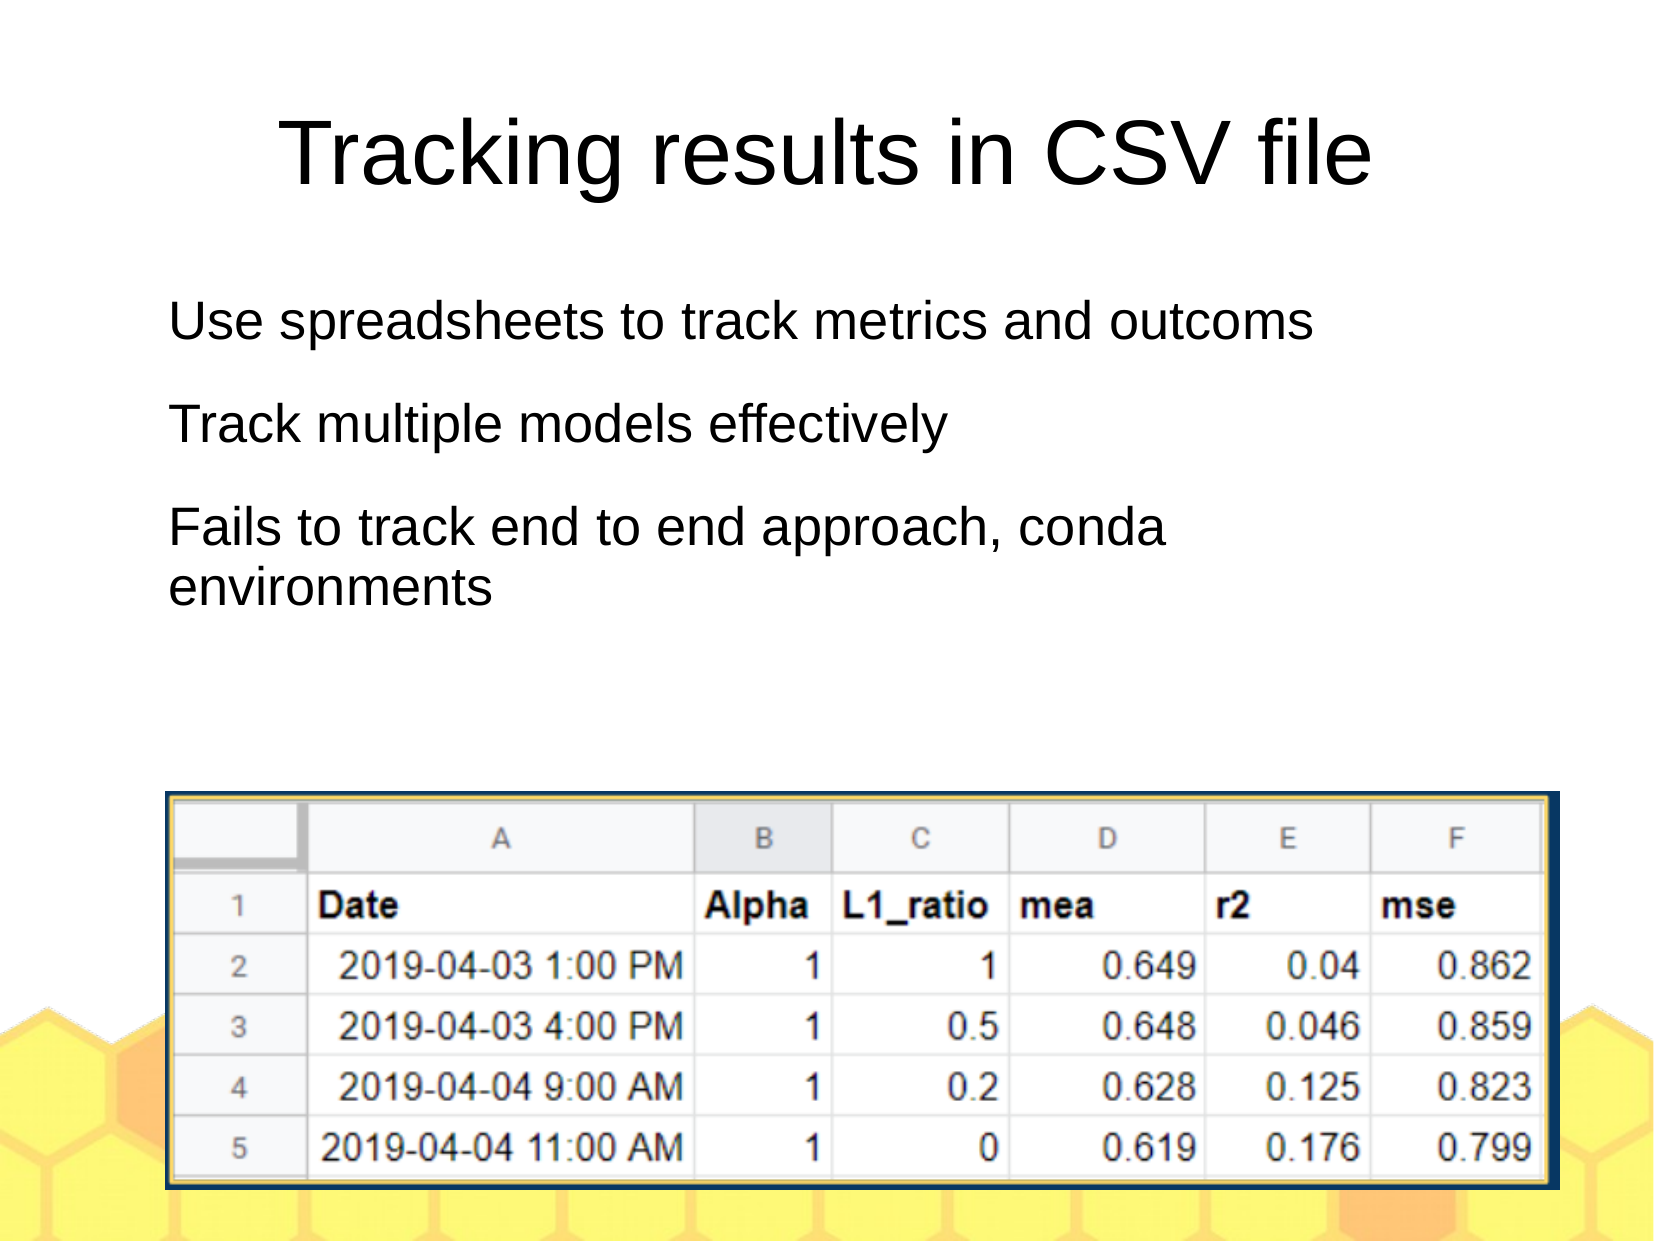

# Tracking results in CSV file
Use spreadsheets to track metrics and outcoms
Track multiple models effectively
Fails to track end to end approach, conda environments